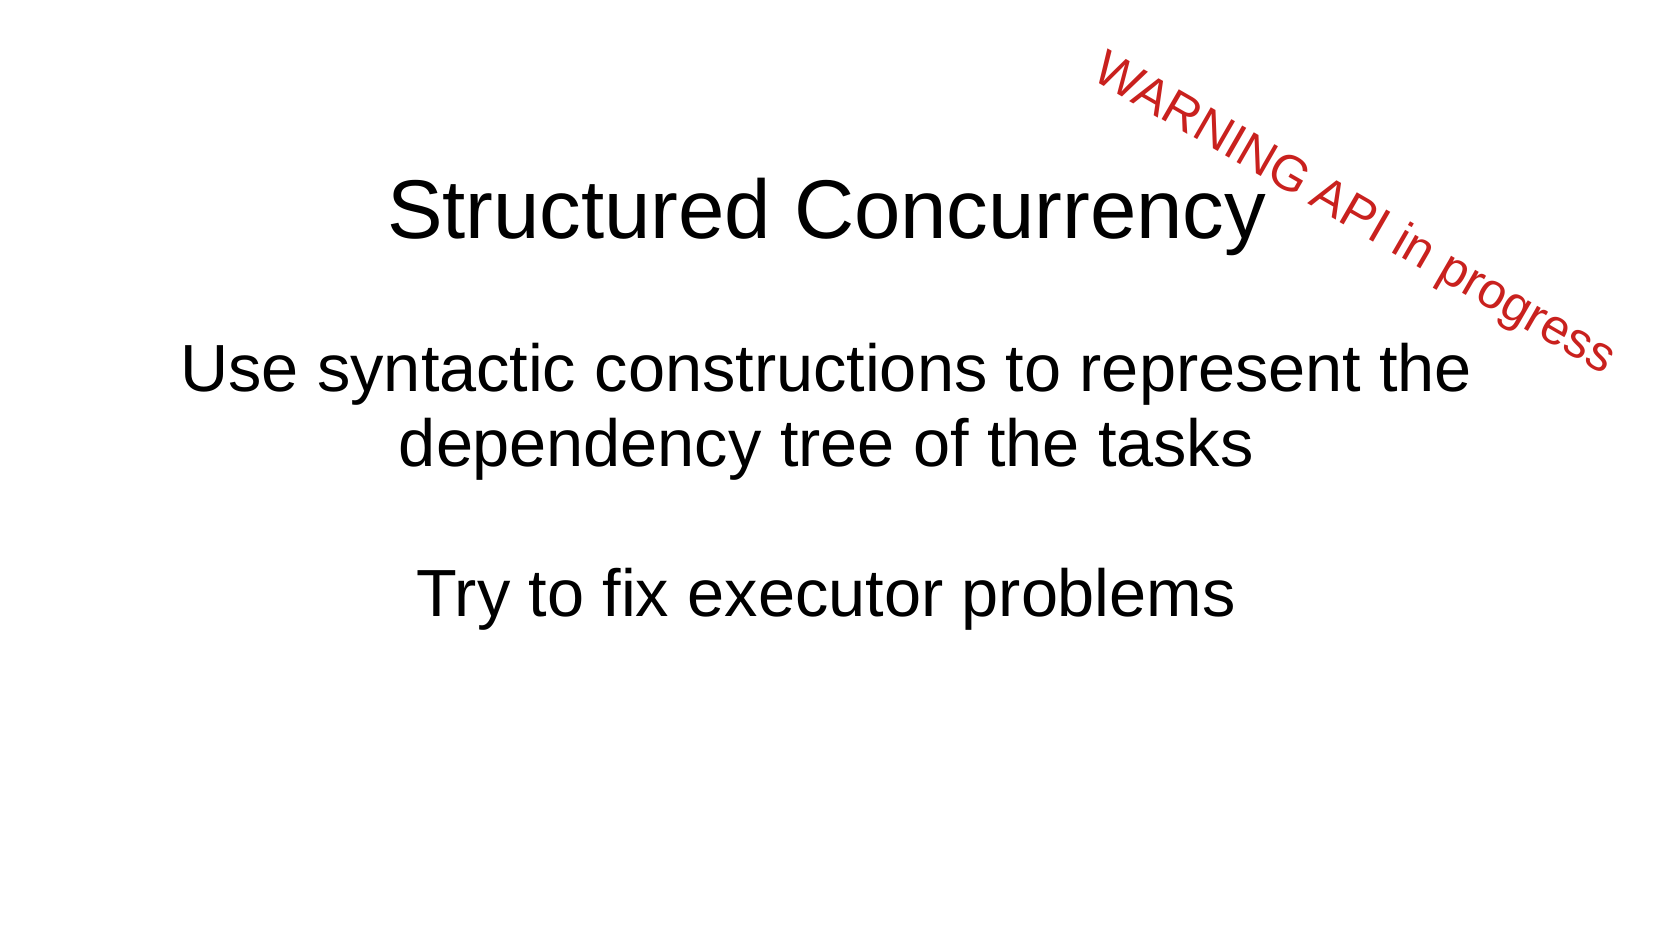

# Structured Concurrency
Use syntactic constructions to represent the dependency tree of the tasks
Try to fix executor problems
WARNING API in progress